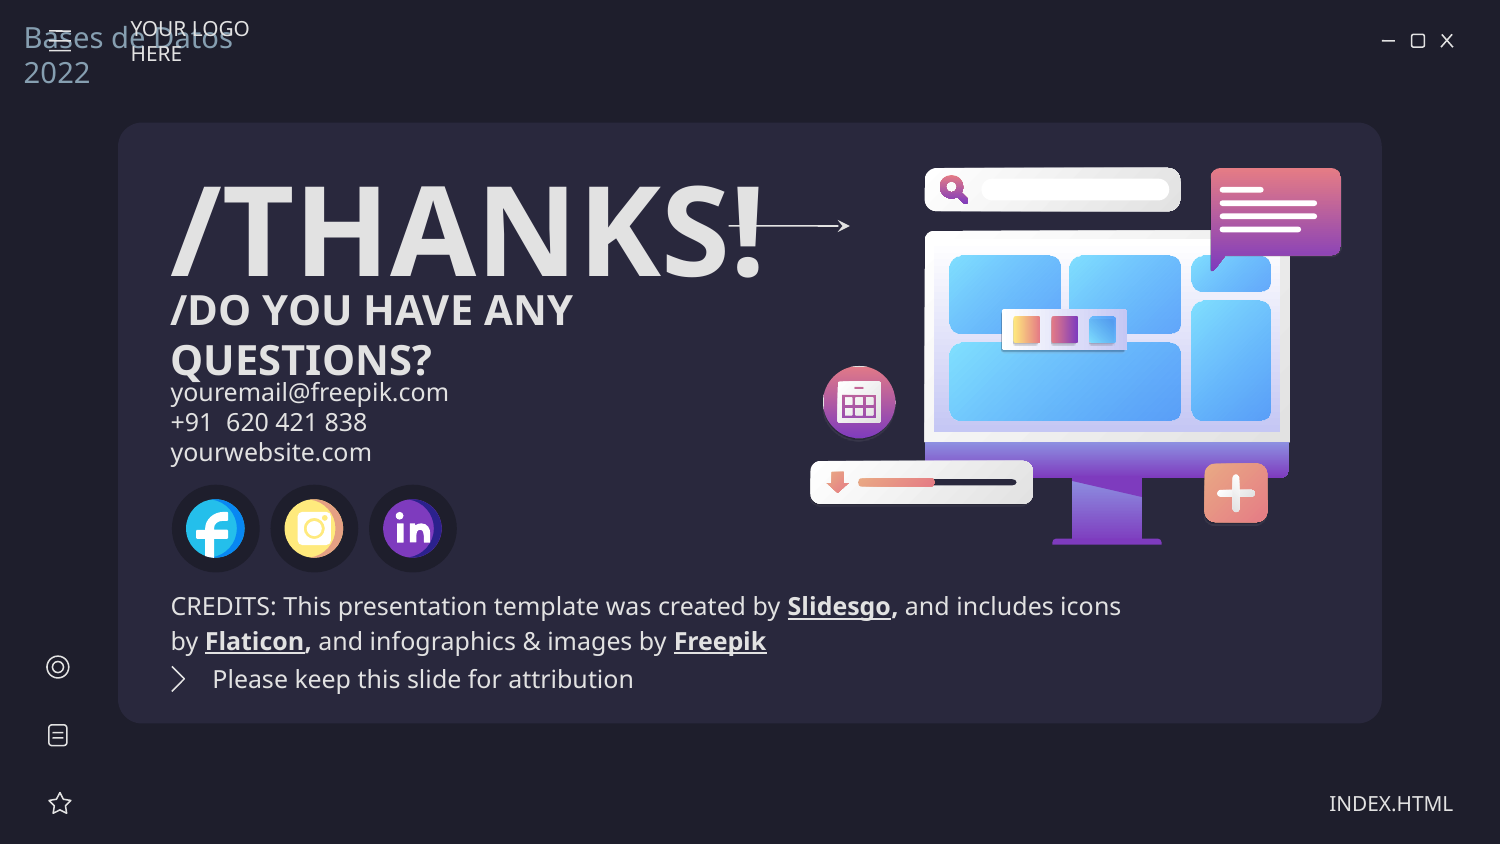

YOUR LOGO HERE
# /THANKS!
/DO YOU HAVE ANY QUESTIONS?
youremail@freepik.com
+91 620 421 838
yourwebsite.com
Please keep this slide for attribution
INDEX.HTML